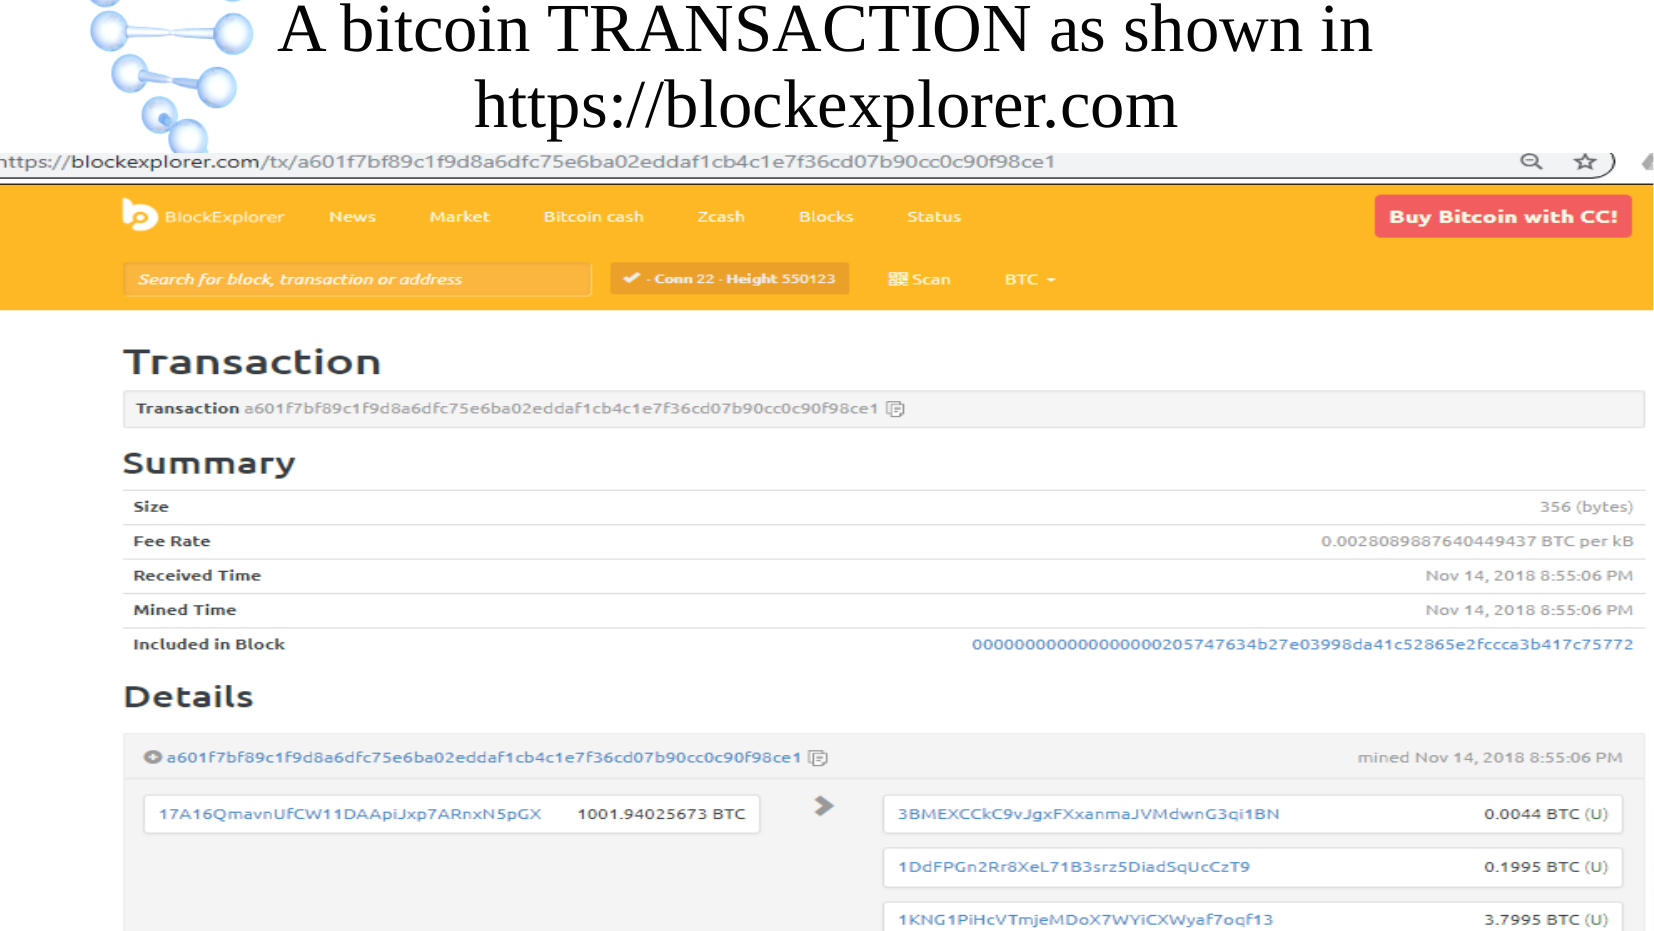

# A bitcoin TRANSACTION as shown in https://blockexplorer.com
20